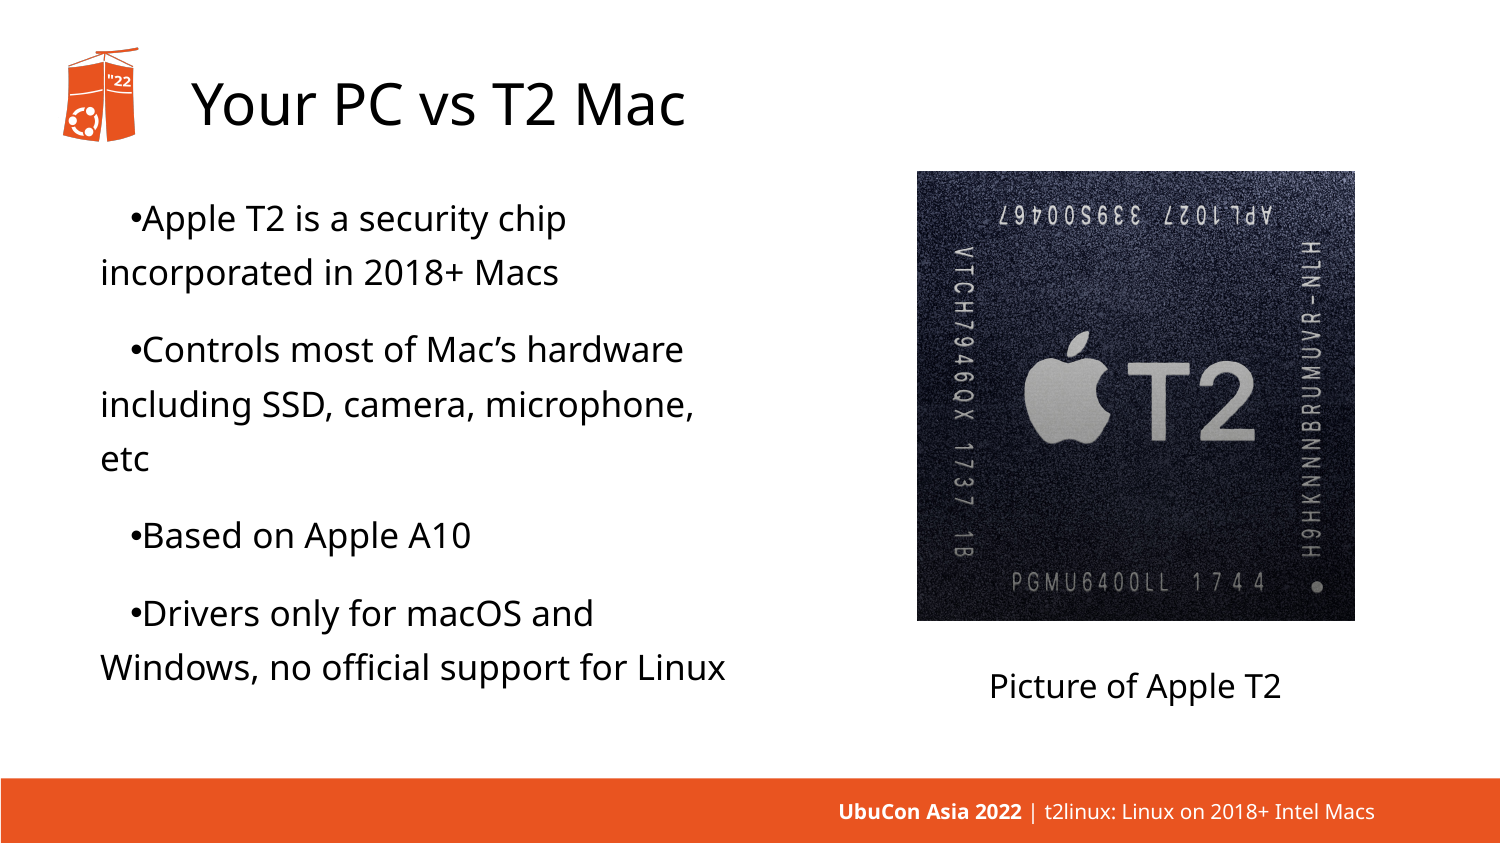

# Your PC vs T2 Mac
Apple T2 is a security chip incorporated in 2018+ Macs
Controls most of Mac’s hardware including SSD, camera, microphone, etc
Based on Apple A10
Drivers only for macOS and Windows, no official support for Linux
Picture of Apple T2
UbuCon Asia 2022 | t2linux: Linux on 2018+ Intel Macs